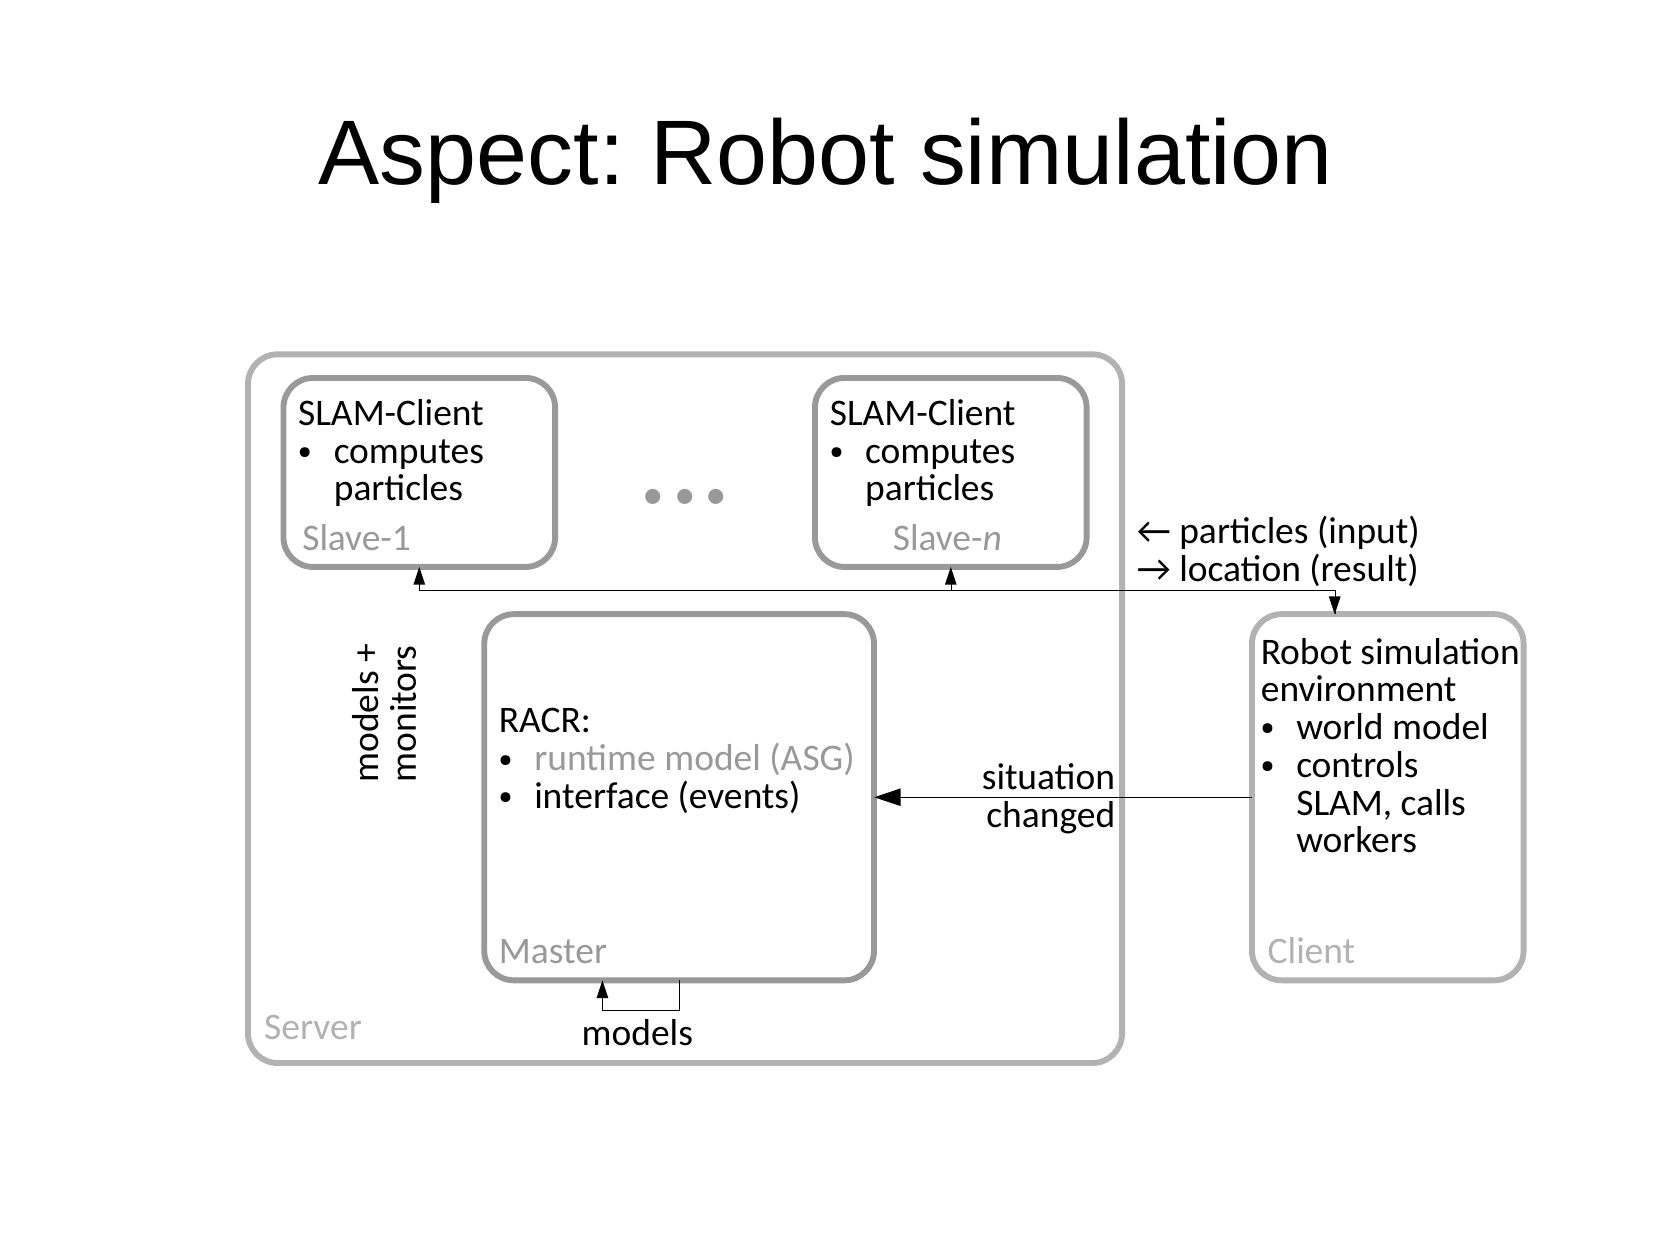

# Aspect: Robot simulation
SLAM-Client
computes particles
SLAM-Client
computes particles
← particles (input) → location (result)
Robot simulation environment
world model
controls SLAM, calls workers
models +
monitors
RACR:
runtime model (ASG)
interface (events)
situation
changed
models